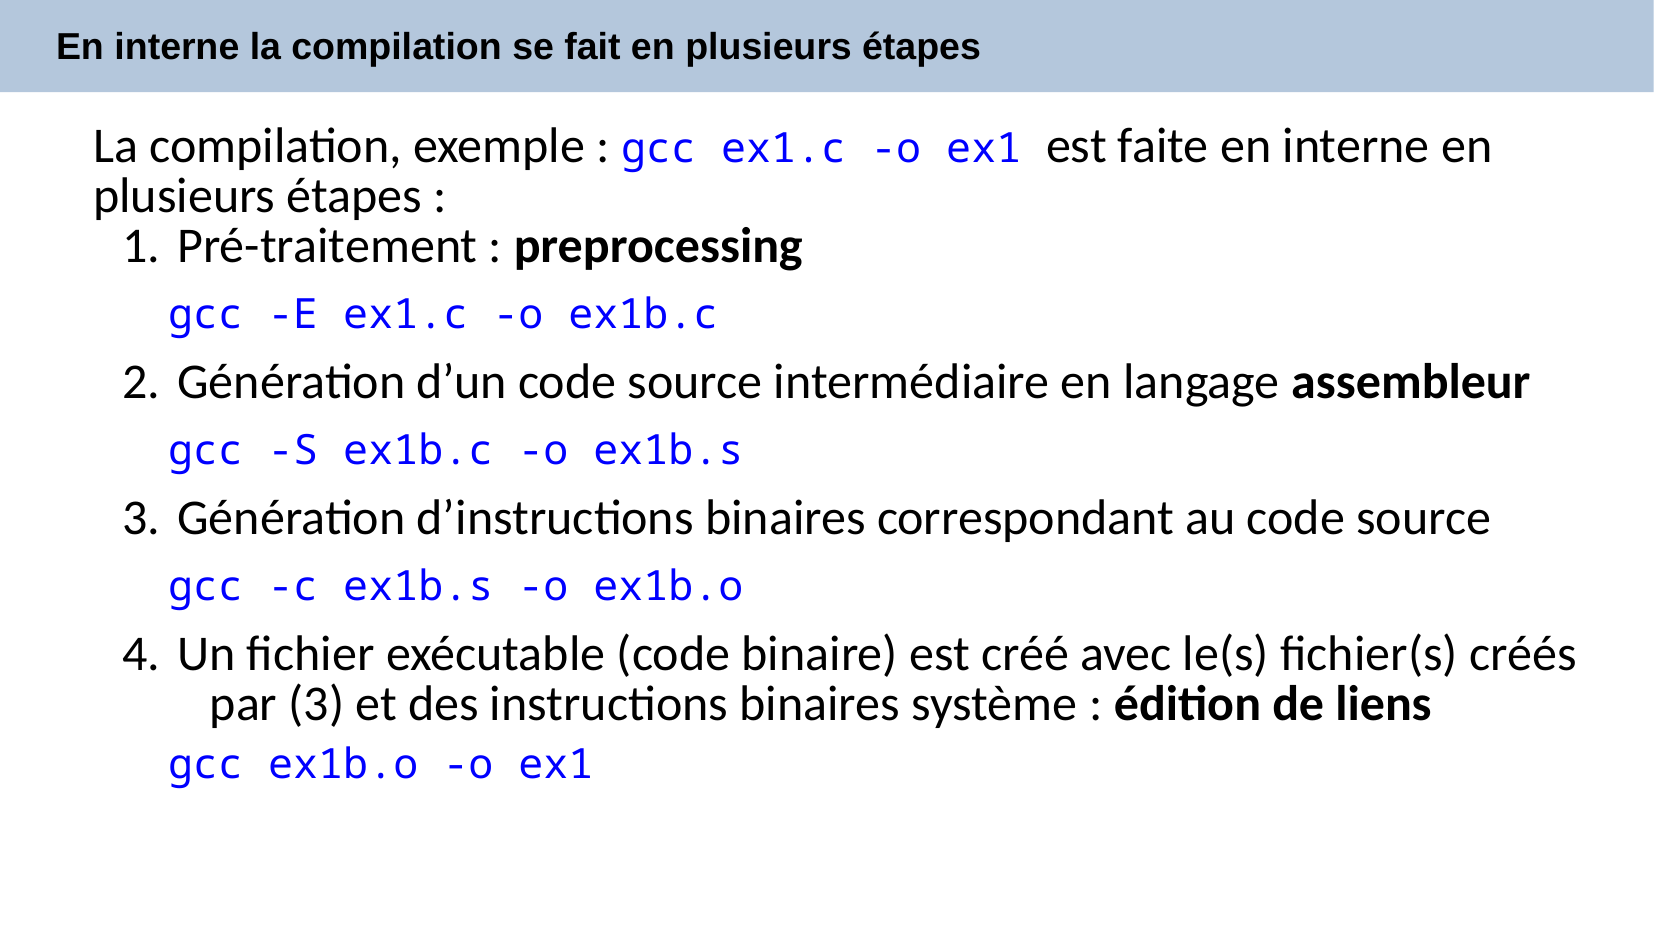

En interne la compilation se fait en plusieurs étapes
La compilation, exemple : gcc ex1.c -o ex1 est faite en interne en plusieurs étapes :
 Pré-traitement : preprocessing
	gcc -E ex1.c -o ex1b.c
 Génération d’un code source intermédiaire en langage assembleur
	gcc -S ex1b.c -o ex1b.s
 Génération d’instructions binaires correspondant au code source
	gcc -c ex1b.s -o ex1b.o
 Un fichier exécutable (code binaire) est créé avec le(s) fichier(s) créés par (3) et des instructions binaires système : édition de liens
	gcc ex1b.o -o ex1